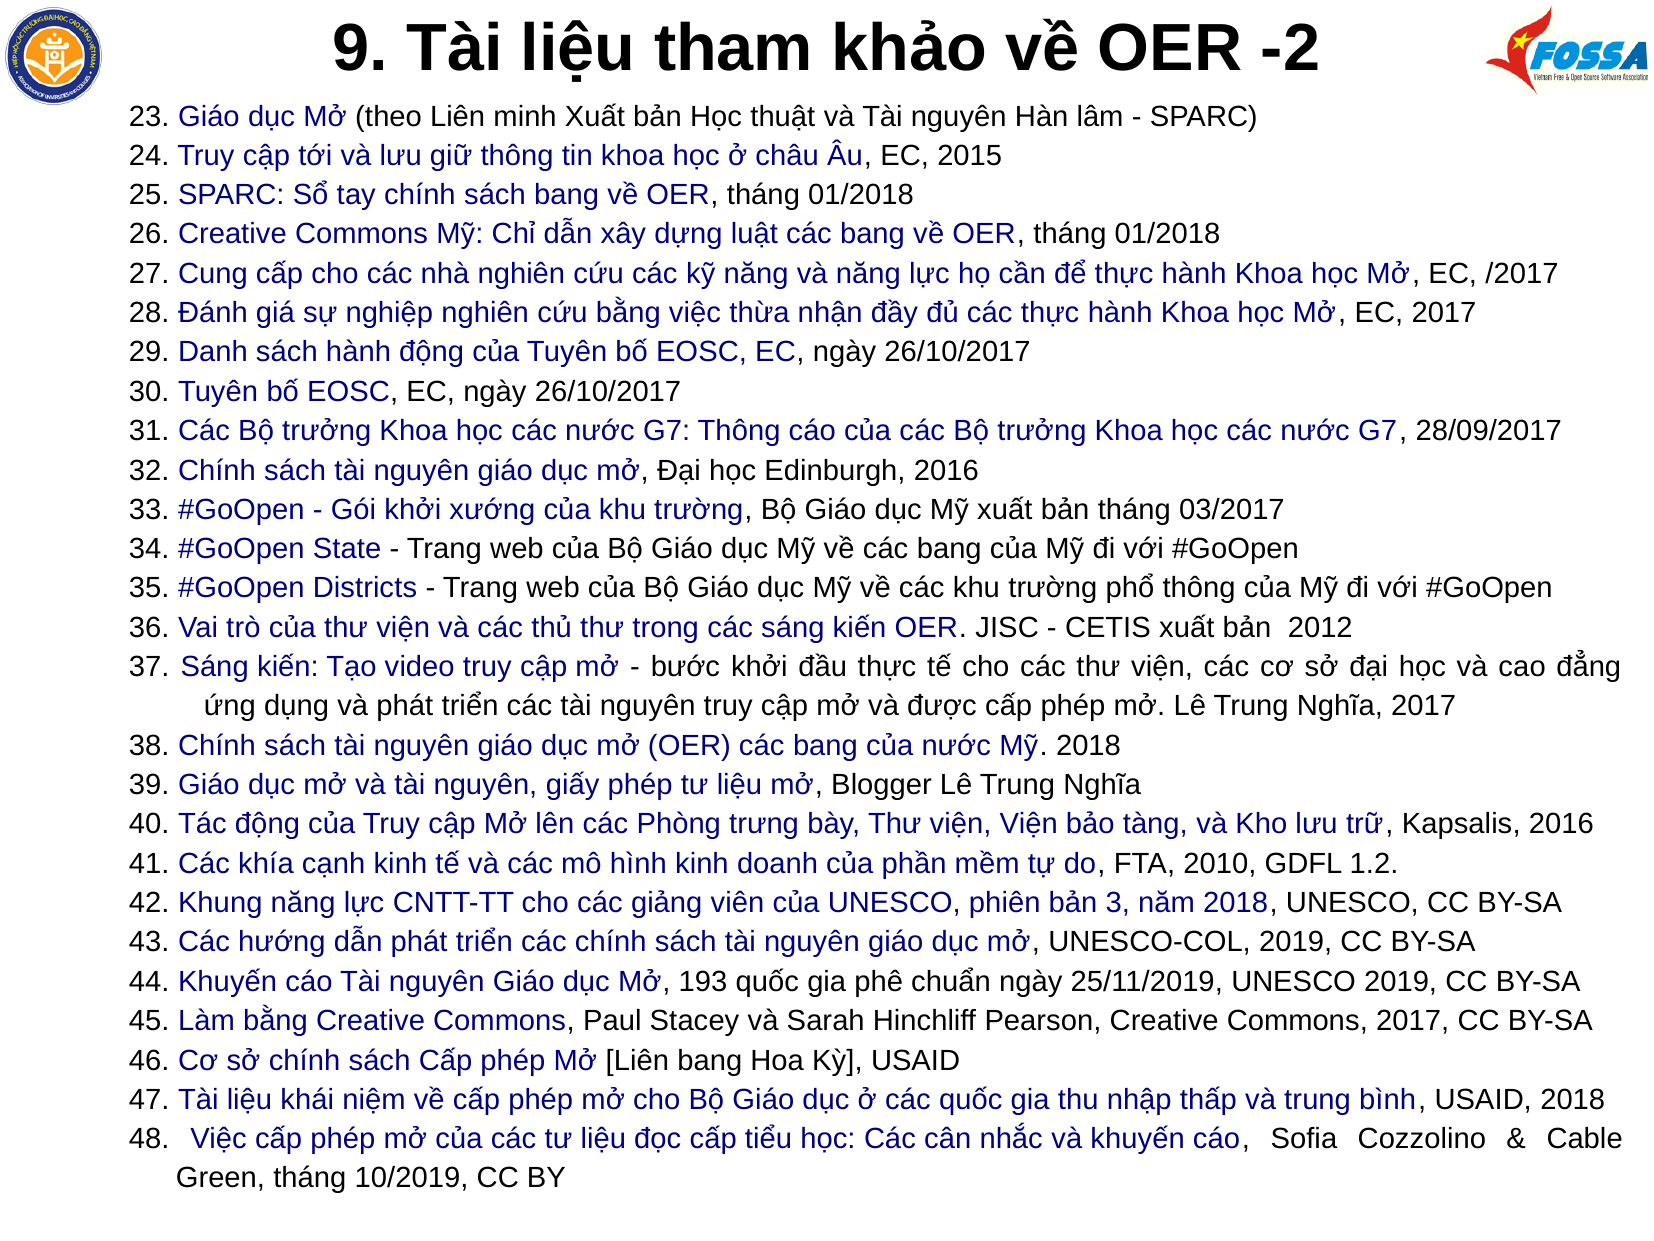

# 9. Tài liệu tham khảo về OER -2
23. Giáo dục Mở (theo Liên minh Xuất bản Học thuật và Tài nguyên Hàn lâm - SPARC)
24. Truy cập tới và lưu giữ thông tin khoa học ở châu Âu, EC, 2015
25. SPARC: Sổ tay chính sách bang về OER, tháng 01/2018
26. Creative Commons Mỹ: Chỉ dẫn xây dựng luật các bang về OER, tháng 01/2018
27. Cung cấp cho các nhà nghiên cứu các kỹ năng và năng lực họ cần để thực hành Khoa học Mở, EC, /2017
28. Đánh giá sự nghiệp nghiên cứu bằng việc thừa nhận đầy đủ các thực hành Khoa học Mở, EC, 2017
29. Danh sách hành động của Tuyên bố EOSC, EC, ngày 26/10/2017
30. Tuyên bố EOSC, EC, ngày 26/10/2017
31. Các Bộ trưởng Khoa học các nước G7: Thông cáo của các Bộ trưởng Khoa học các nước G7, 28/09/2017
32. Chính sách tài nguyên giáo dục mở, Đại học Edinburgh, 2016
33. #GoOpen - Gói khởi xướng của khu trường, Bộ Giáo dục Mỹ xuất bản tháng 03/2017
34. #GoOpen State - Trang web của Bộ Giáo dục Mỹ về các bang của Mỹ đi với #GoOpen
35. #GoOpen Districts - Trang web của Bộ Giáo dục Mỹ về các khu trường phổ thông của Mỹ đi với #GoOpen
36. Vai trò của thư viện và các thủ thư trong các sáng kiến OER. JISC - CETIS xuất bản 2012
37. Sáng kiến: Tạo video truy cập mở - bước khởi đầu thực tế cho các thư viện, các cơ sở đại học và cao đẳng 	ứng dụng và phát triển các tài nguyên truy cập mở và được cấp phép mở. Lê Trung Nghĩa, 2017
38. Chính sách tài nguyên giáo dục mở (OER) các bang của nước Mỹ. 2018
39. Giáo dục mở và tài nguyên, giấy phép tư liệu mở, Blogger Lê Trung Nghĩa
40. Tác động của Truy cập Mở lên các Phòng trưng bày, Thư viện, Viện bảo tàng, và Kho lưu trữ, Kapsalis, 2016
41. Các khía cạnh kinh tế và các mô hình kinh doanh của phần mềm tự do, FTA, 2010, GDFL 1.2.
42. Khung năng lực CNTT-TT cho các giảng viên của UNESCO, phiên bản 3, năm 2018, UNESCO, CC BY-SA
43. Các hướng dẫn phát triển các chính sách tài nguyên giáo dục mở, UNESCO-COL, 2019, CC BY-SA
44. Khuyến cáo Tài nguyên Giáo dục Mở, 193 quốc gia phê chuẩn ngày 25/11/2019, UNESCO 2019, CC BY-SA
45. Làm bằng Creative Commons, Paul Stacey và Sarah Hinchliff Pearson, Creative Commons, 2017, CC BY-SA
46. Cơ sở chính sách Cấp phép Mở [Liên bang Hoa Kỳ], USAID
47. Tài liệu khái niệm về cấp phép mở cho Bộ Giáo dục ở các quốc gia thu nhập thấp và trung bình, USAID, 2018
48. Việc cấp phép mở của các tư liệu đọc cấp tiểu học: Các cân nhắc và khuyến cáo, Sofia Cozzolino & Cable Green, tháng 10/2019, CC BY